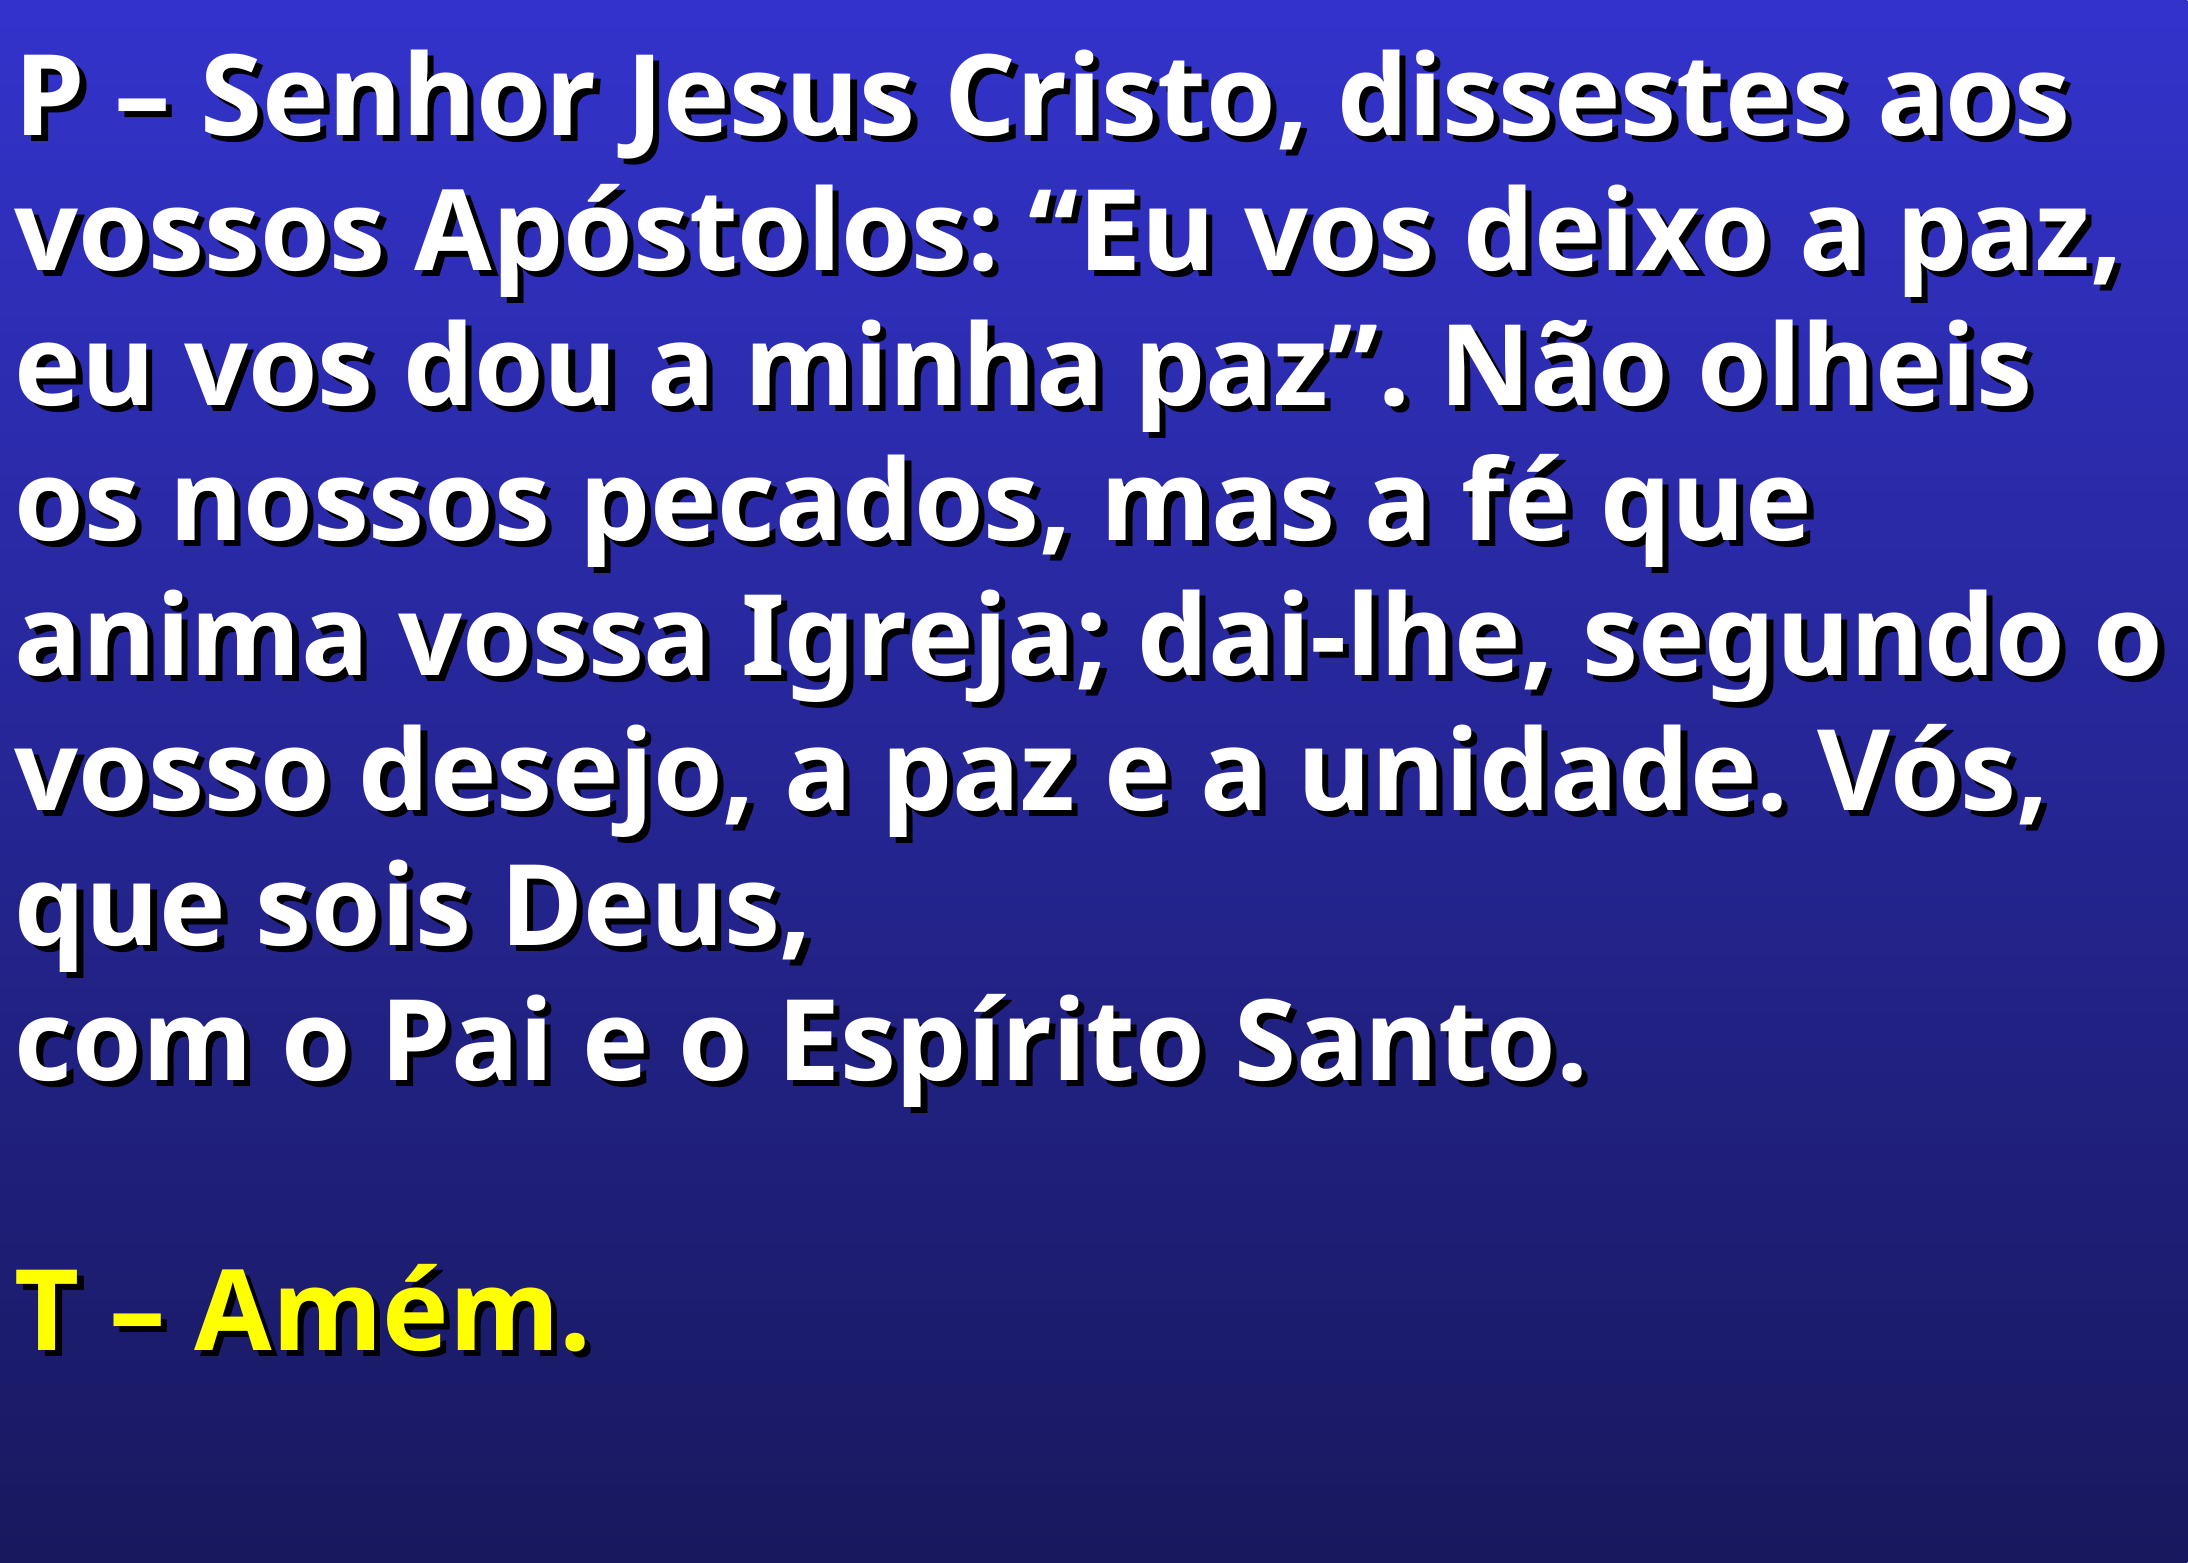

P – Senhor Jesus Cristo, dissestes aos vossos Apóstolos: “Eu vos deixo a paz, eu vos dou a minha paz”. Não olheis os nossos pecados, mas a fé que anima vossa Igreja; dai-lhe, segundo o vosso desejo, a paz e a unidade. Vós, que sois Deus,
com o Pai e o Espírito Santo.
T – Amém.